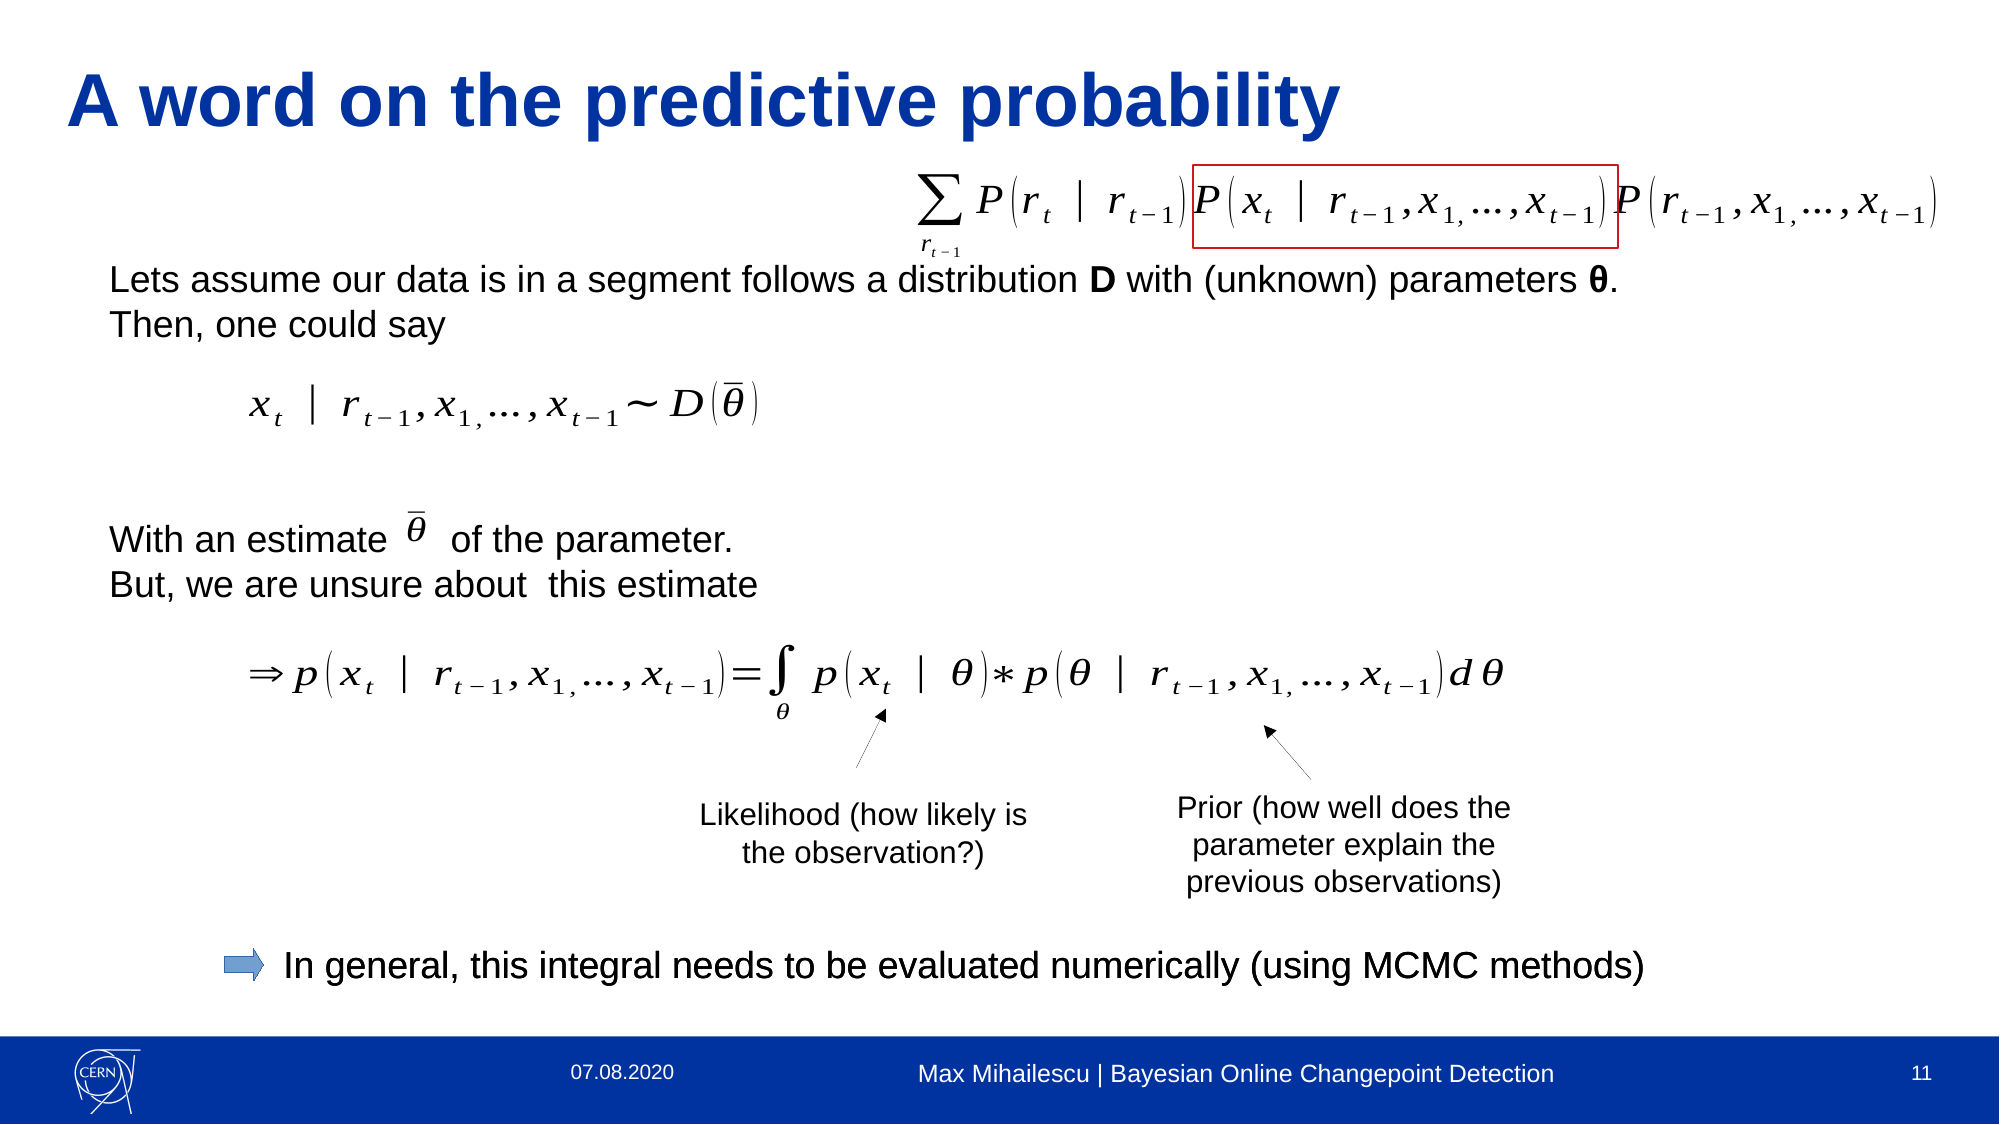

A word on the predictive probability
Lets assume our data is in a segment follows a distribution D with (unknown) parameters θ.
Then, one could say
With an estimate of the parameter.
But, we are unsure about this estimate
Prior (how well does the parameter explain the previous observations)
Likelihood (how likely is the observation?)
In general, this integral needs to be evaluated numerically (using MCMC methods)
In general, this integral needs to be evaluated numerically (using MCMC methods)
07.08.2020
Max Mihailescu | Bayesian Online Changepoint Detection